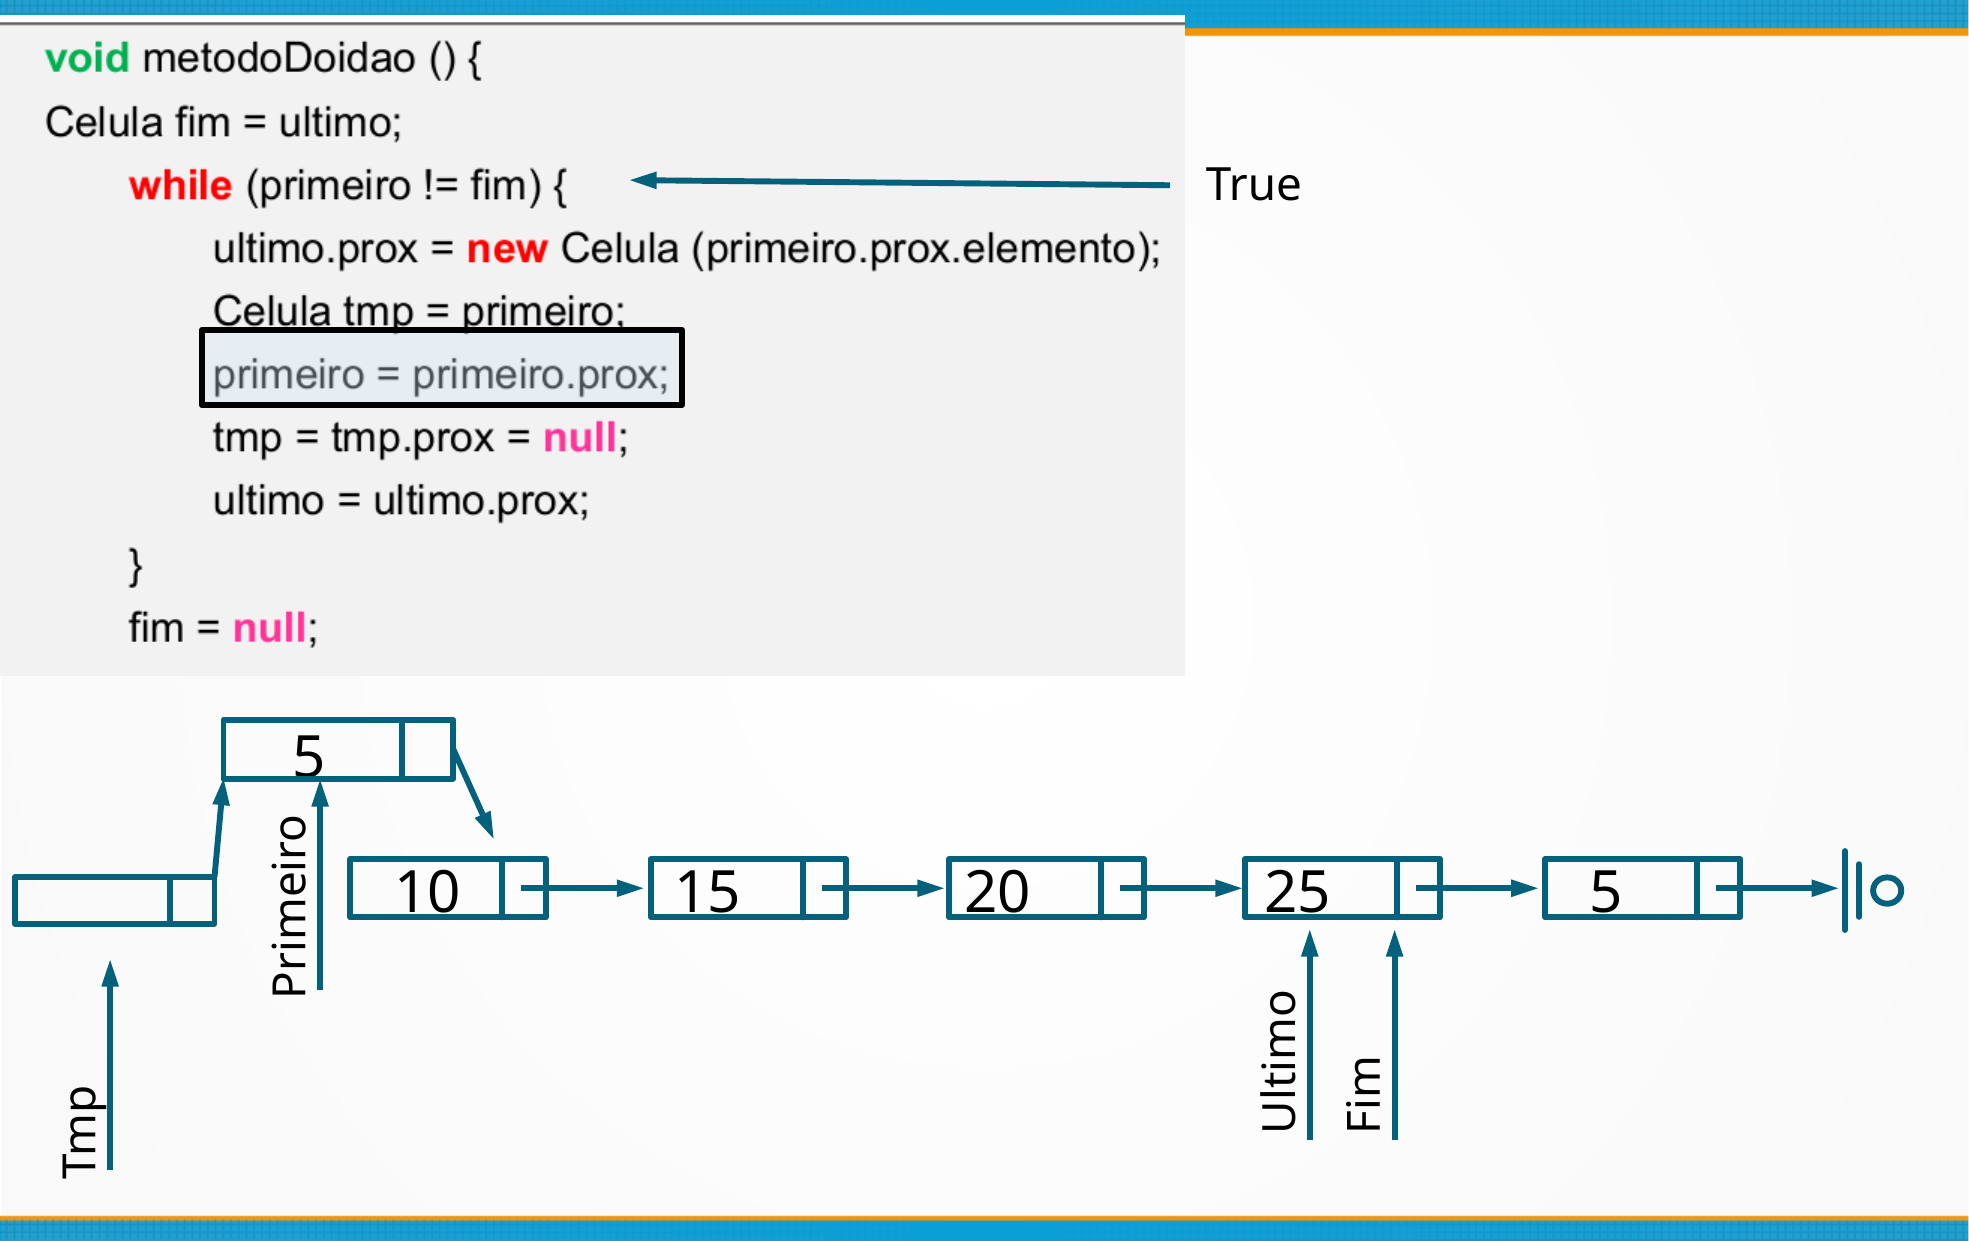

True
5
10
Primeiro
15
20
25
5
Ultimo
Fim
Tmp